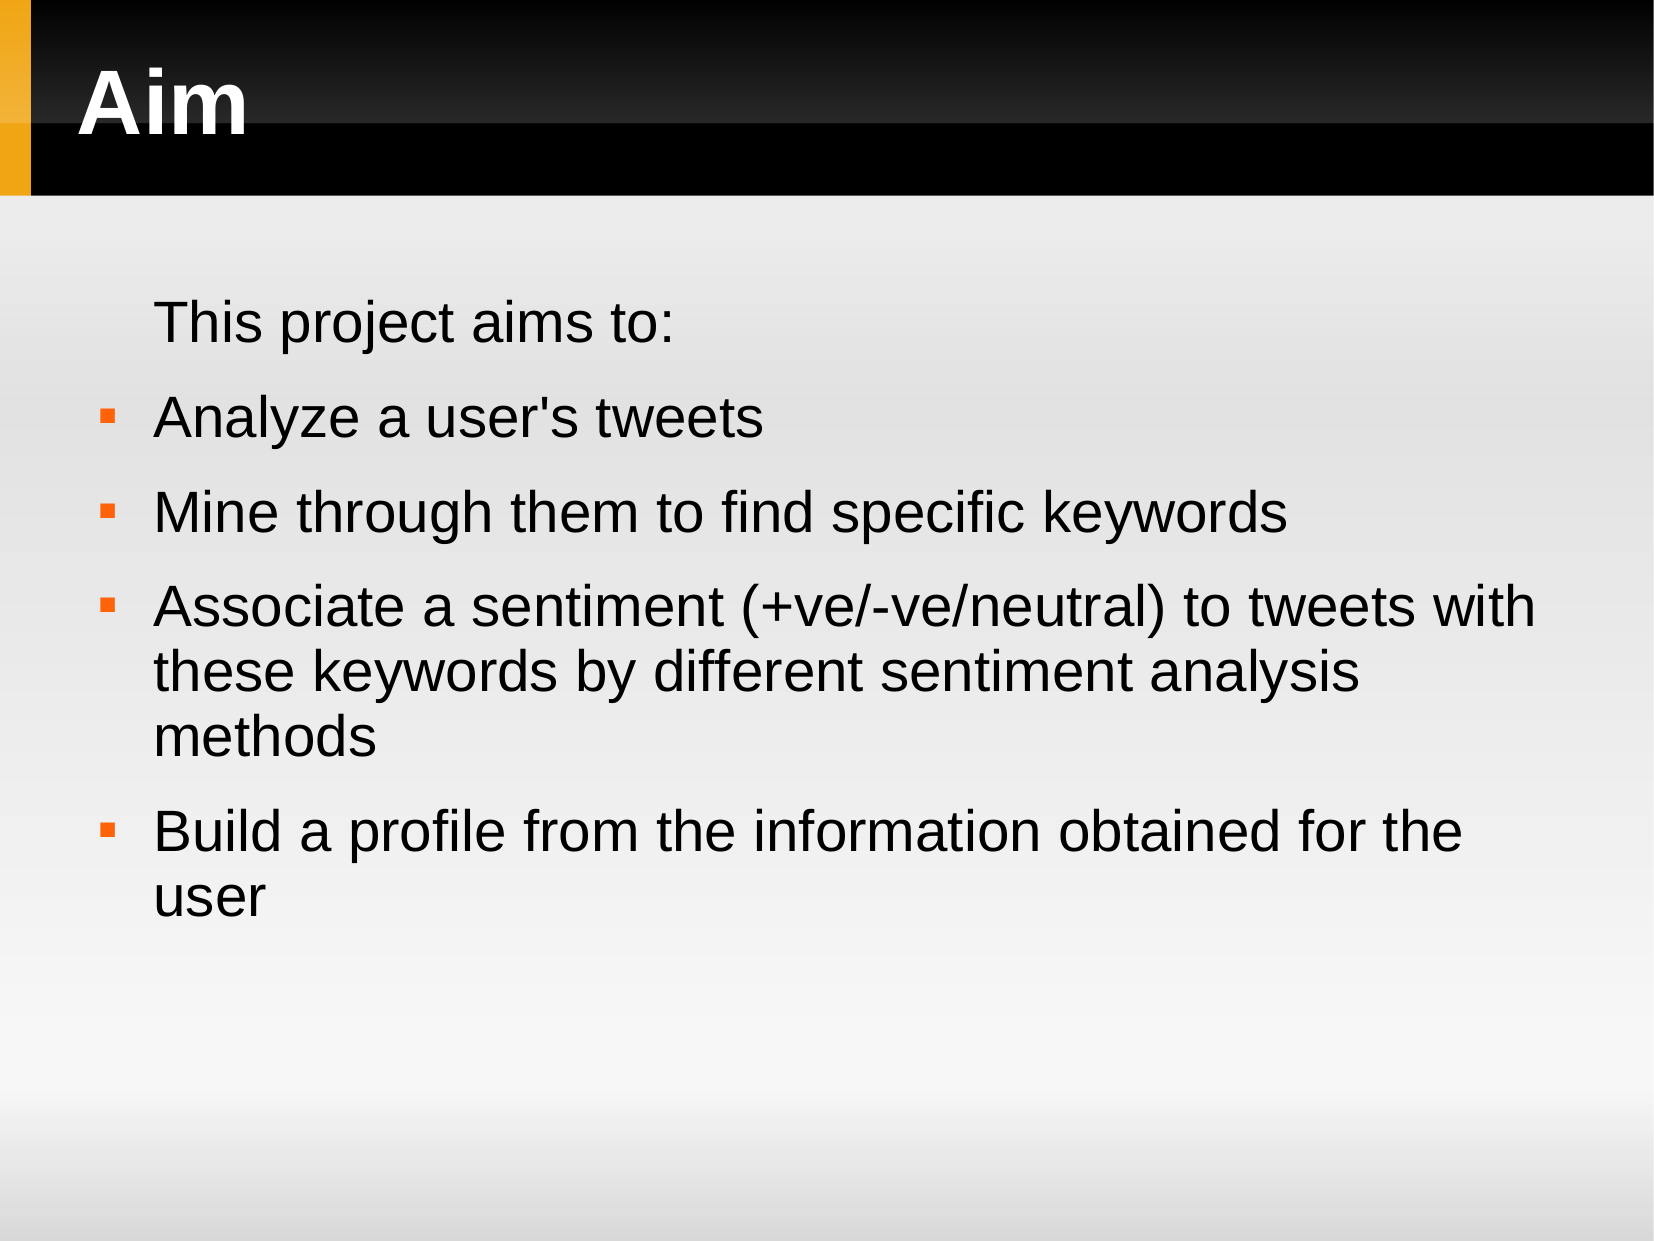

# Aim
This project aims to:
Analyze a user's tweets
Mine through them to find specific keywords
Associate a sentiment (+ve/-ve/neutral) to tweets with these keywords by different sentiment analysis methods
Build a profile from the information obtained for the user